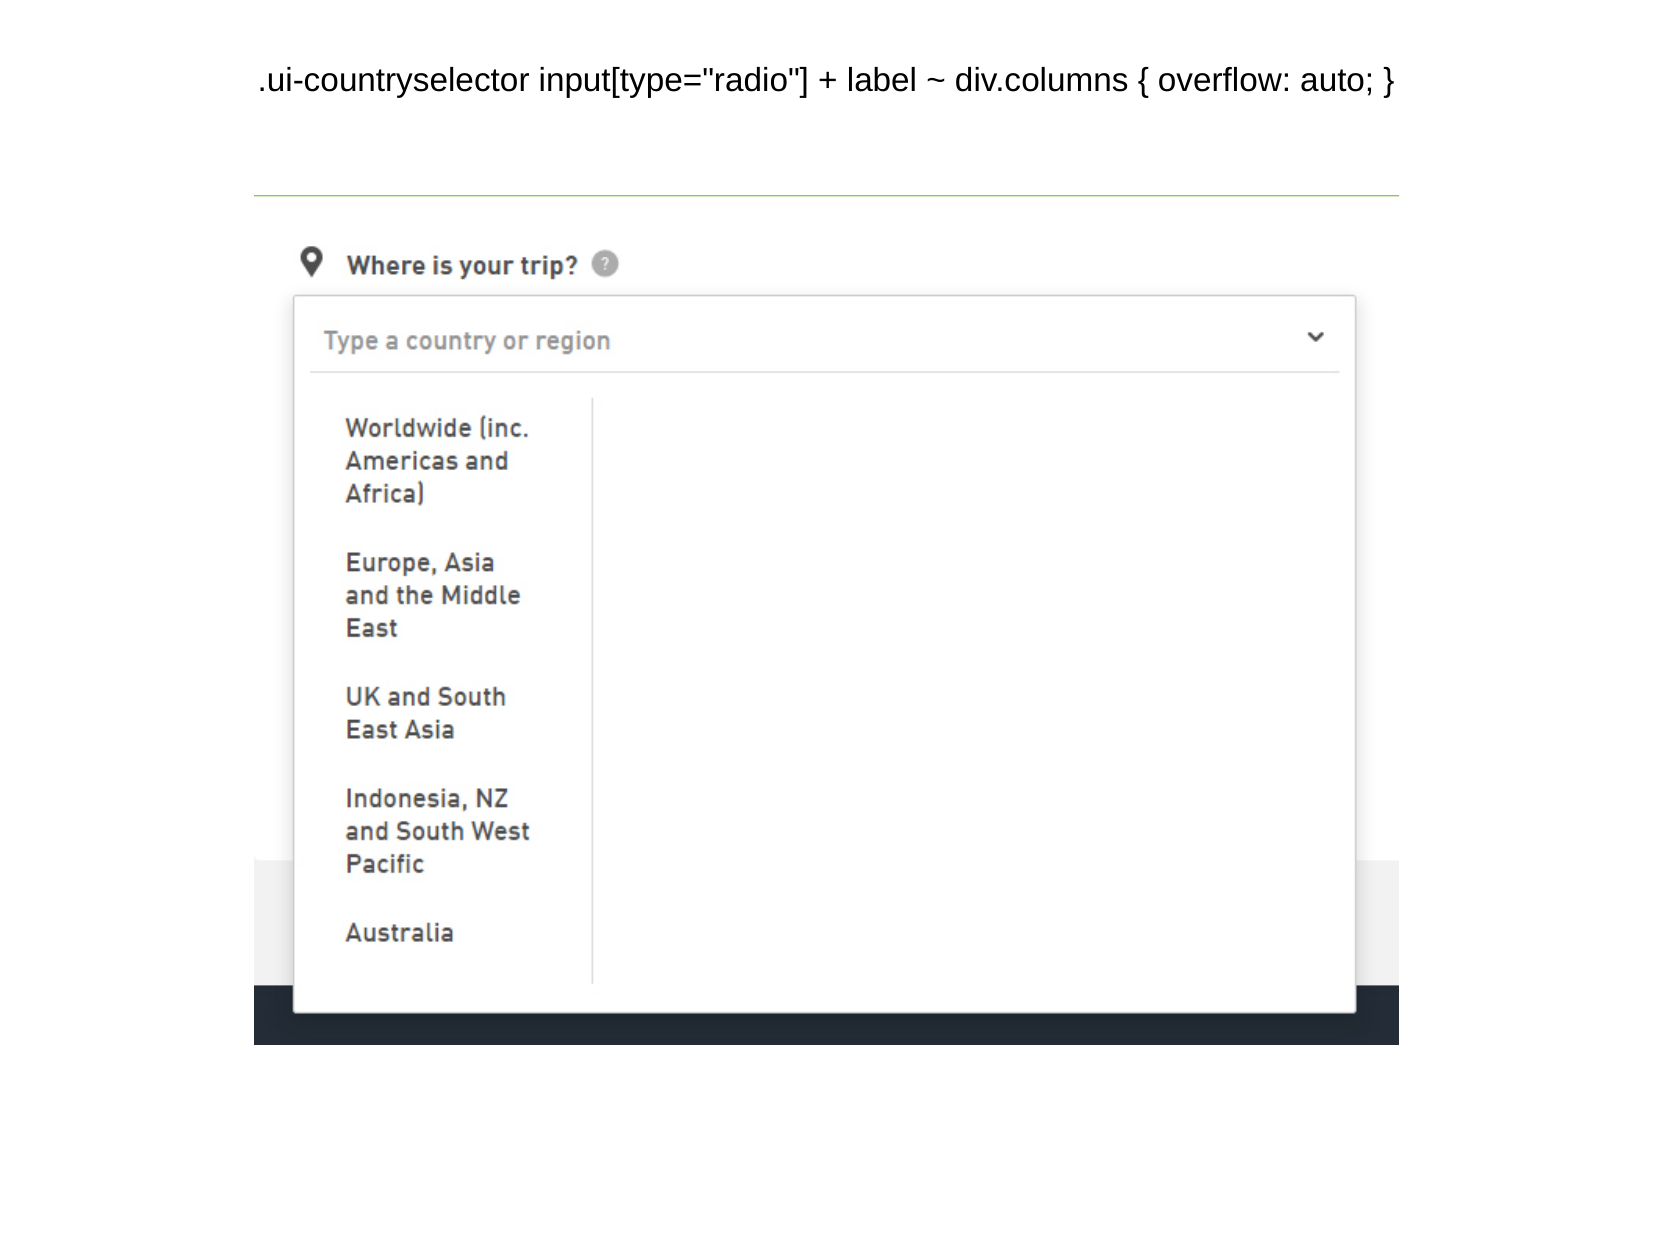

.ui-countryselector input[type="radio"] + label ~ div.columns { overflow: auto; }